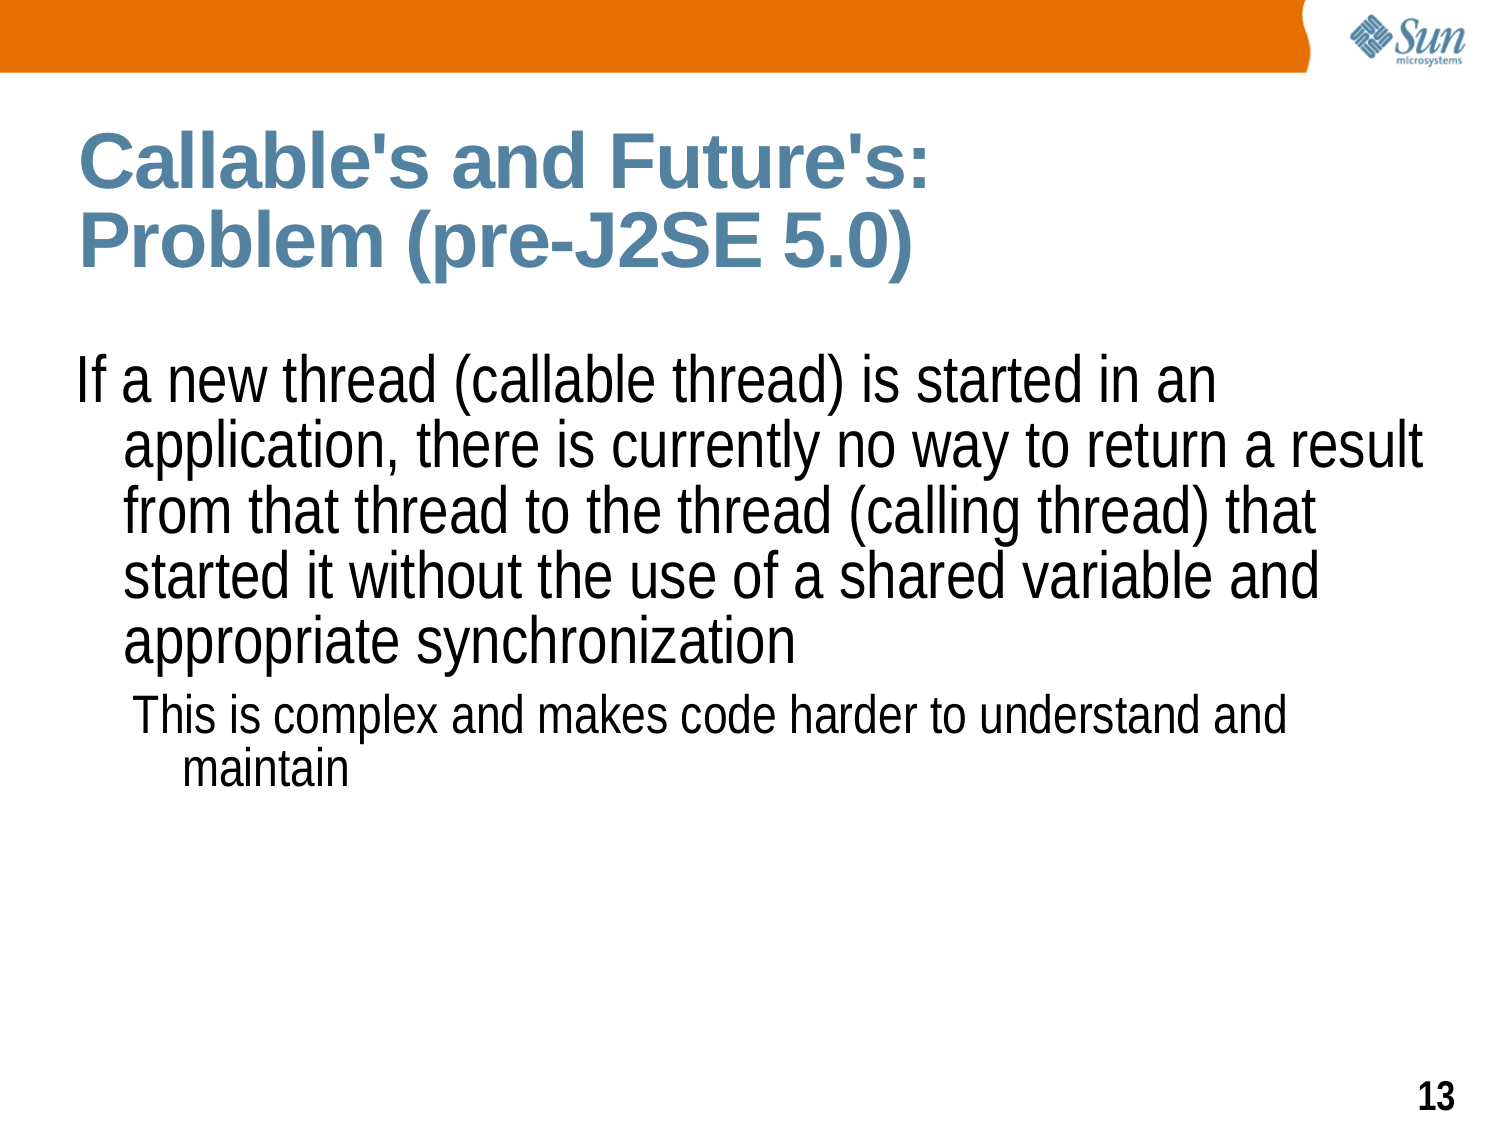

# Callable's and Future's: Problem (pre-J2SE 5.0)
If a new thread (callable thread) is started in an application, there is currently no way to return a result from that thread to the thread (calling thread) that started it without the use of a shared variable and appropriate synchronization
This is complex and makes code harder to understand and maintain